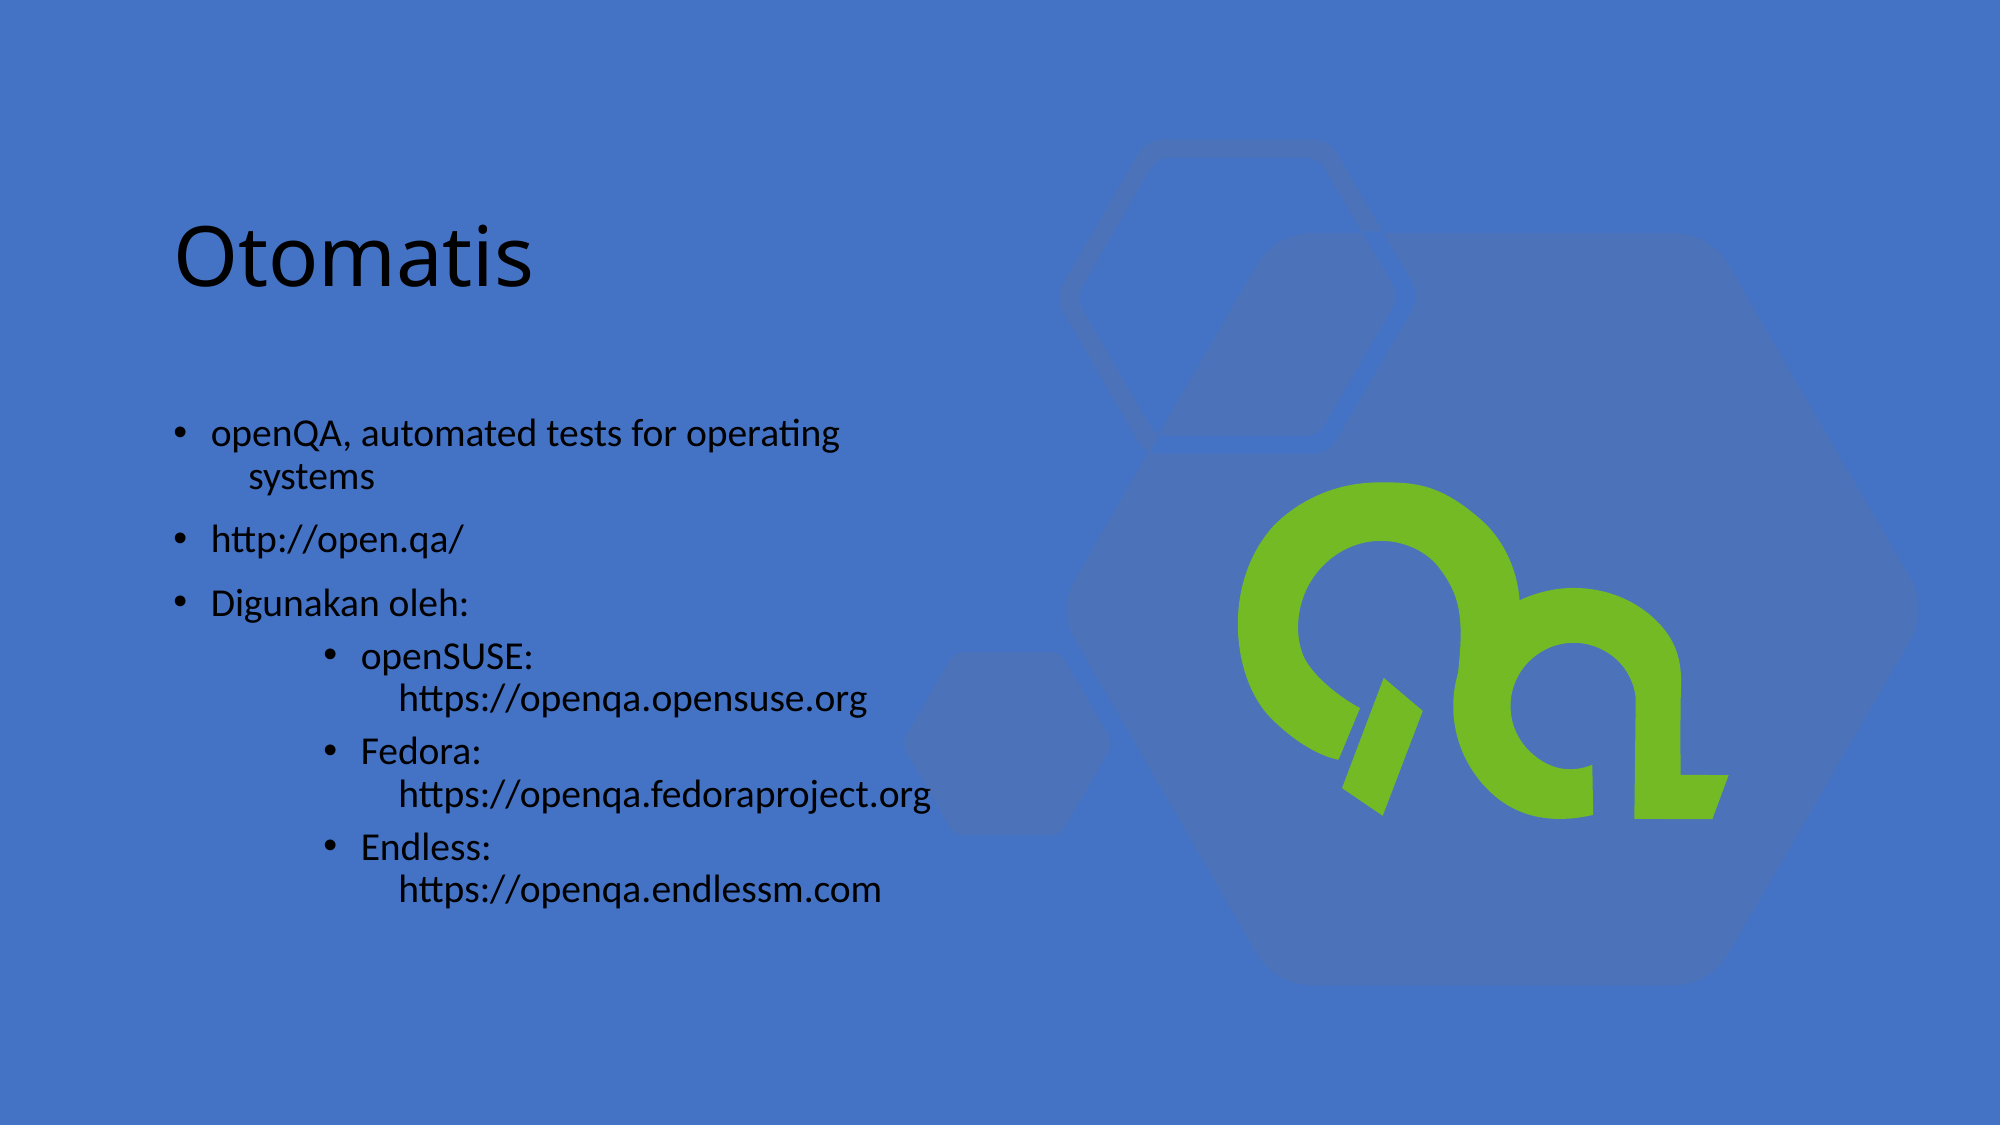

# Otomatis
openQA, automated tests for operating systems
http://open.qa/
Digunakan oleh:
openSUSE: https://openqa.opensuse.org
Fedora: https://openqa.fedoraproject.org
Endless: https://openqa.endlessm.com